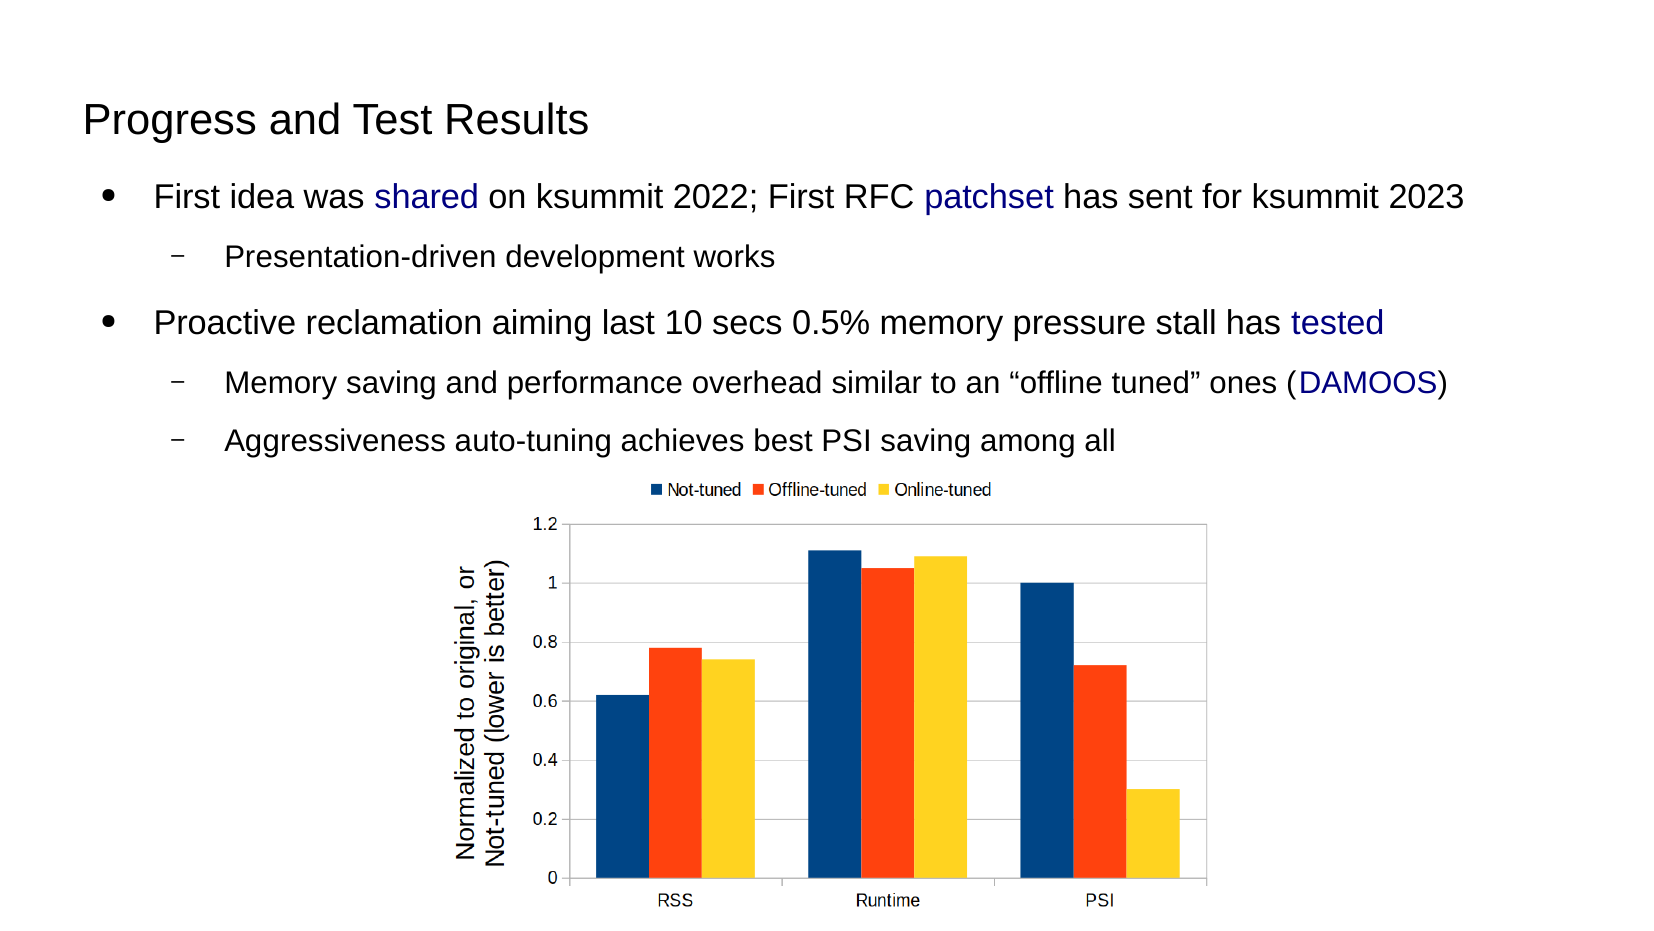

# Progress and Test Results
First idea was shared on ksummit 2022; First RFC patchset has sent for ksummit 2023
Presentation-driven development works
Proactive reclamation aiming last 10 secs 0.5% memory pressure stall has tested
Memory saving and performance overhead similar to an “offline tuned” ones (DAMOOS)
Aggressiveness auto-tuning achieves best PSI saving among all